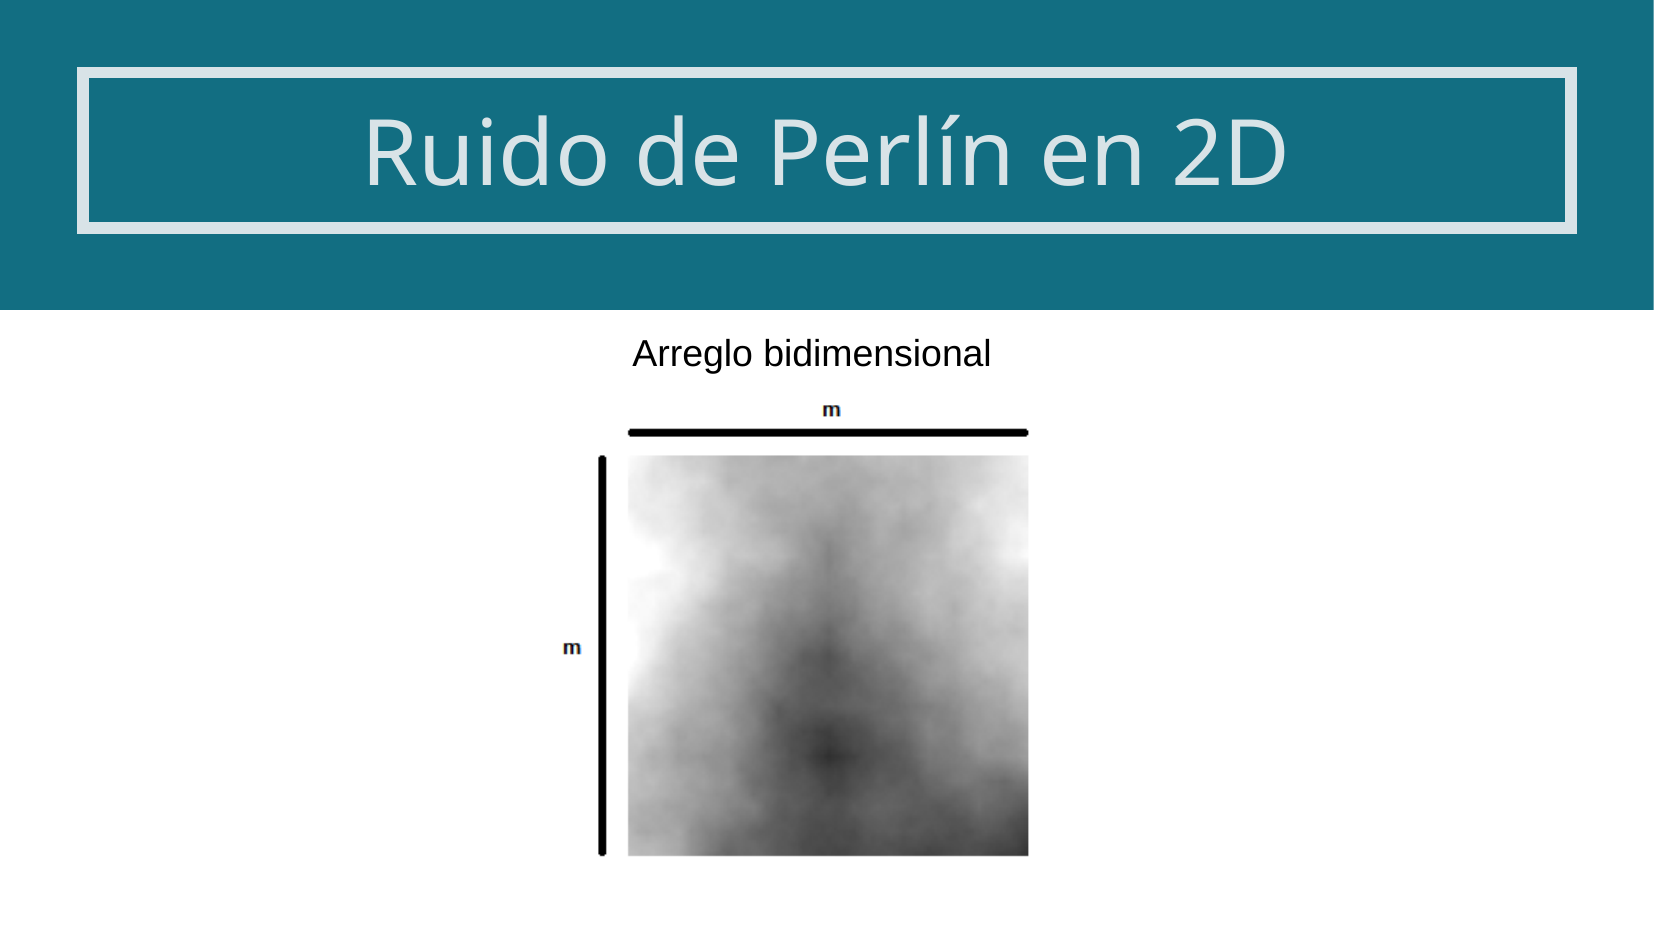

# Ruido de Perlín en 2D
Arreglo bidimensional